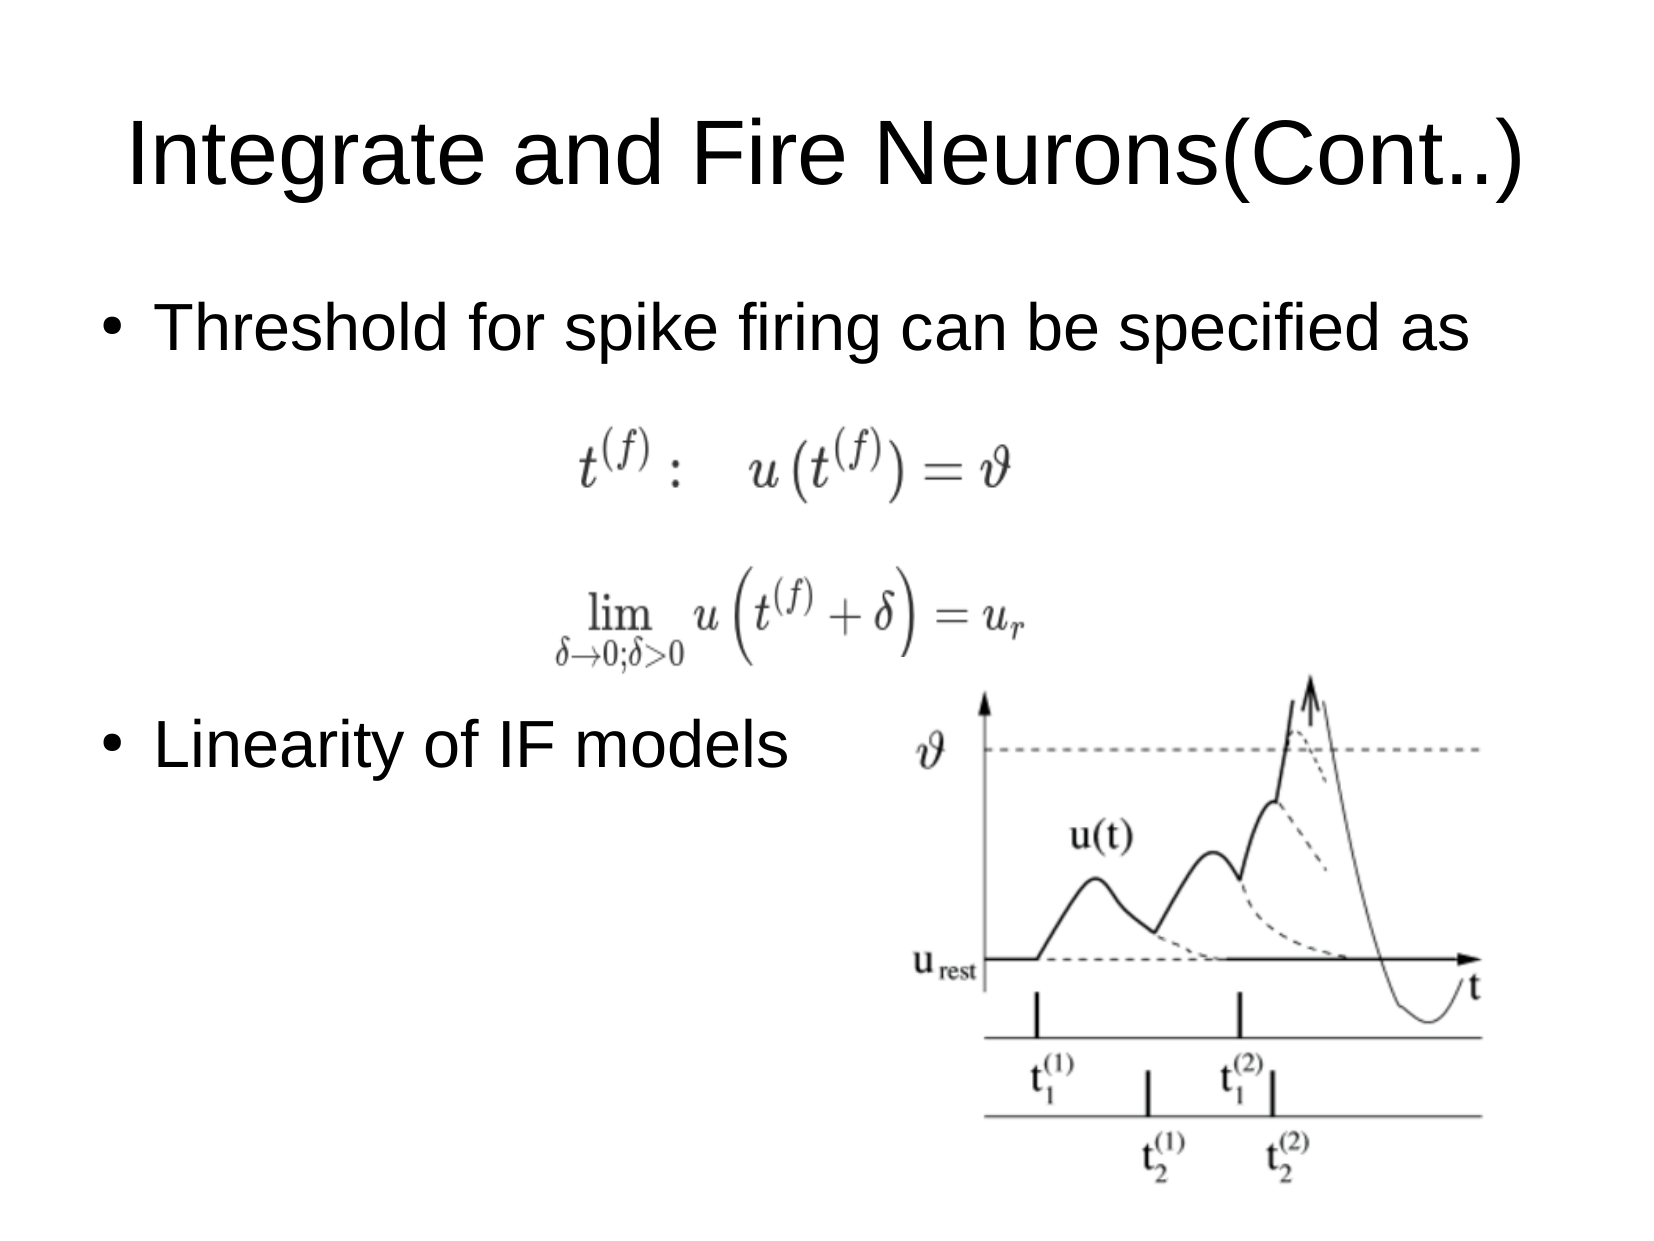

# Integrate and Fire Neurons(Cont..)
Threshold for spike firing can be specified as
Linearity of IF models